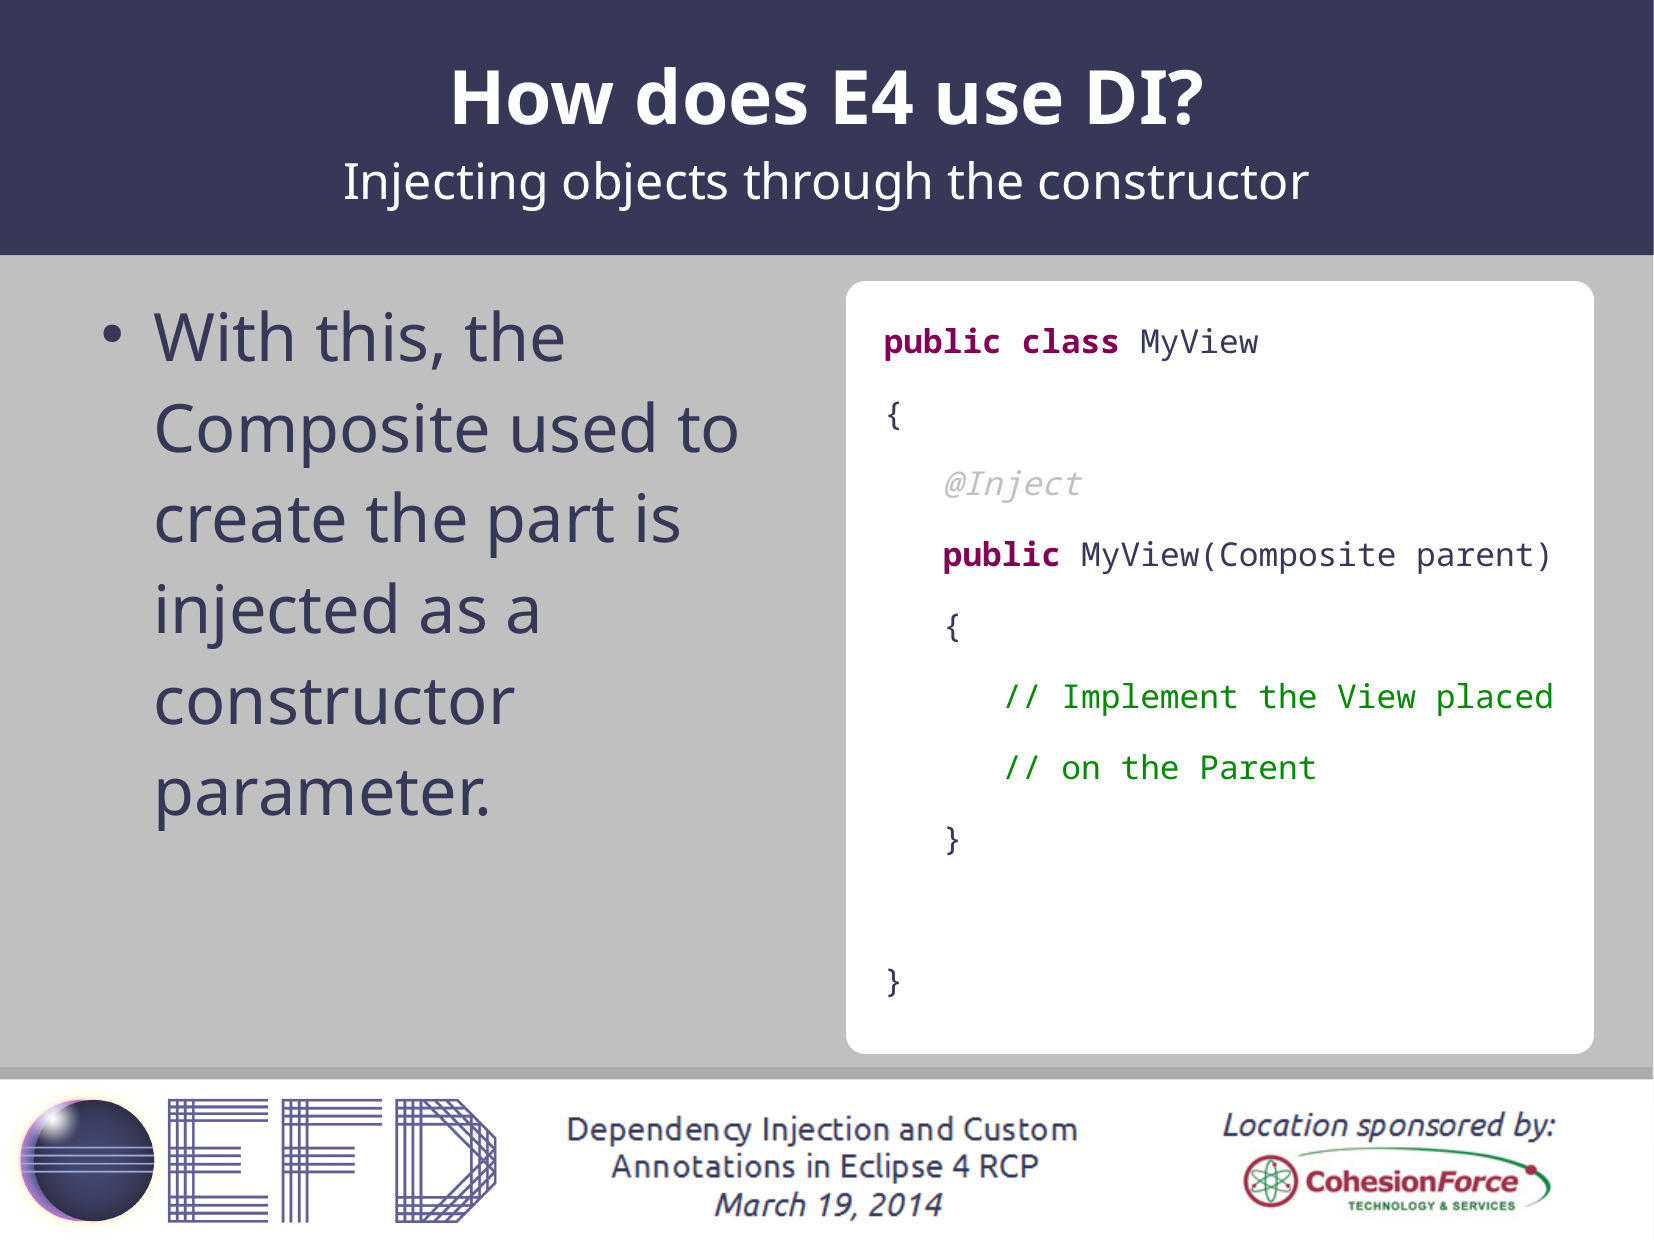

# How does E4 use DI? Injecting objects through the constructor
With this, the Composite used to create the part is injected as a constructor parameter.
public class MyView
{
 @Inject
 public MyView(Composite parent)
 {
 // Implement the View placed
 // on the Parent
 }
}